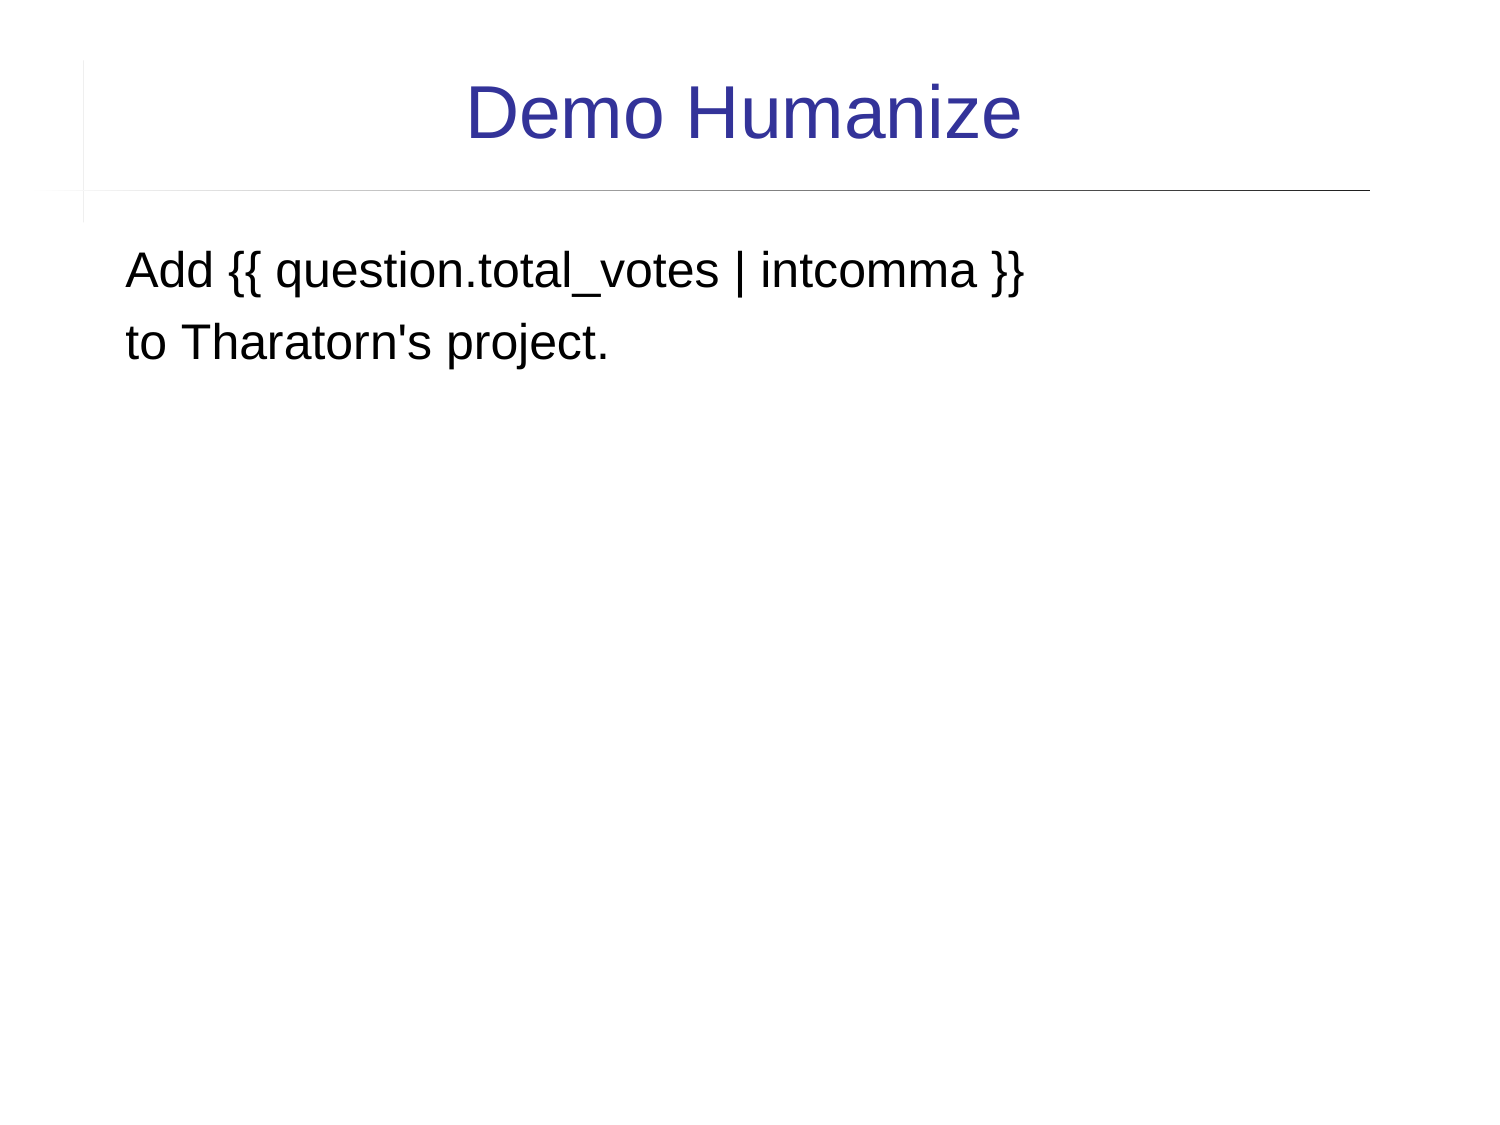

# Demo Humanize
Add {{ question.total_votes | intcomma }}
to Tharatorn's project.